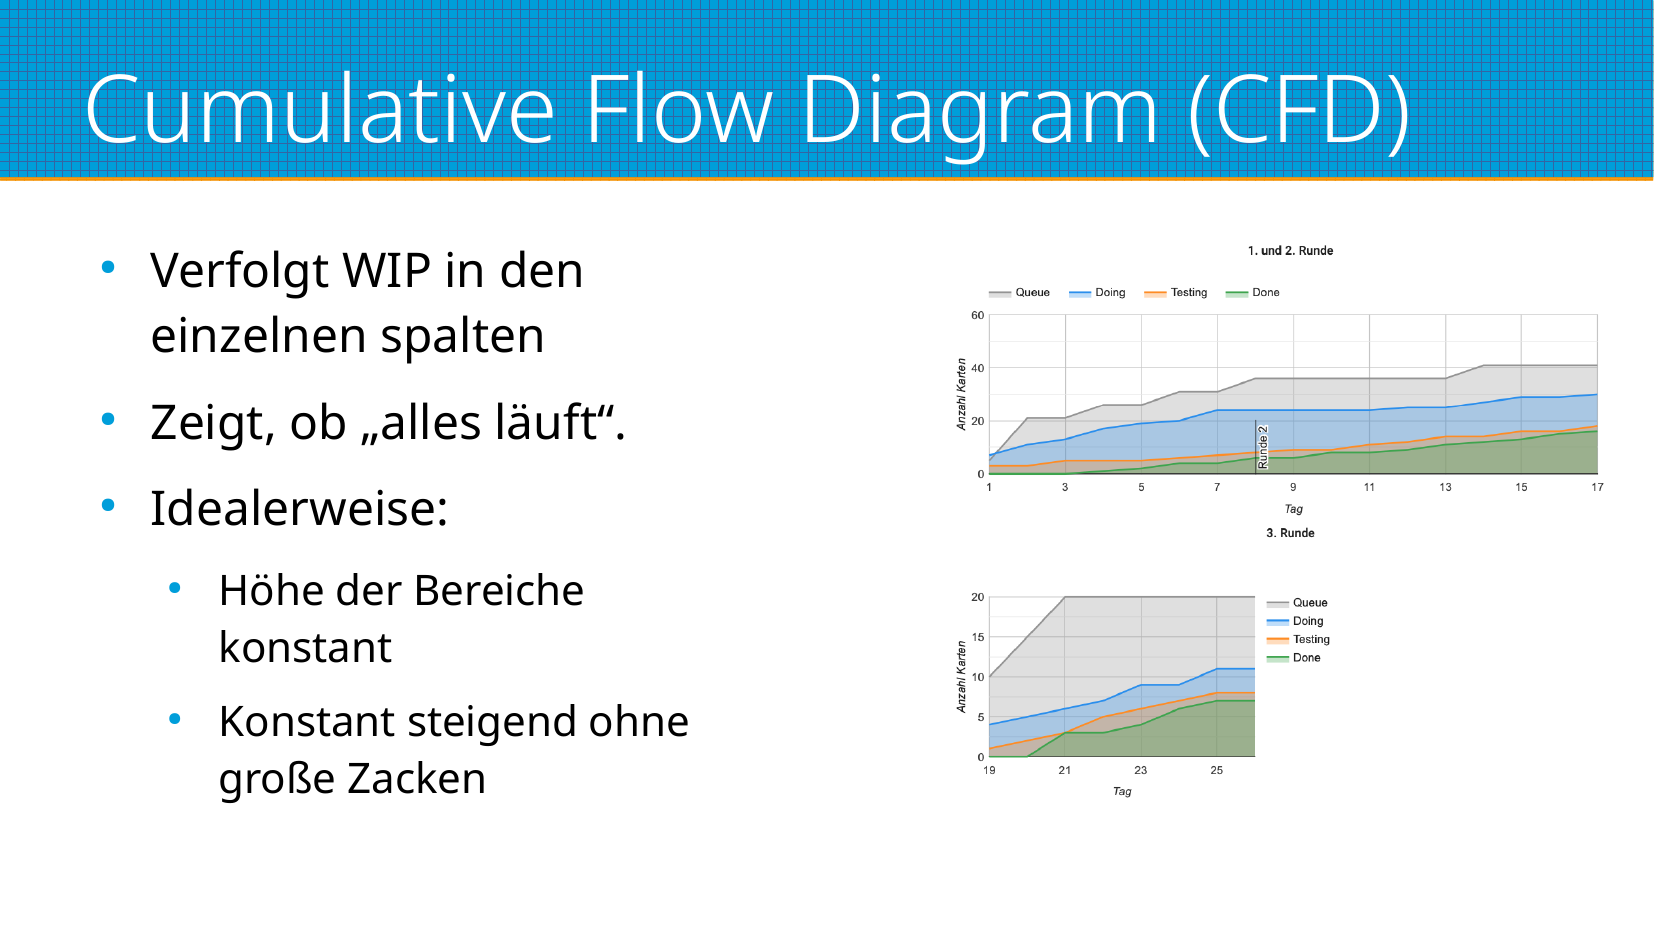

# Cumulative Flow Diagram (CFD)
Verfolgt WIP in den einzelnen spalten
Zeigt, ob „alles läuft“.
Idealerweise:
Höhe der Bereiche konstant
Konstant steigend ohne große Zacken